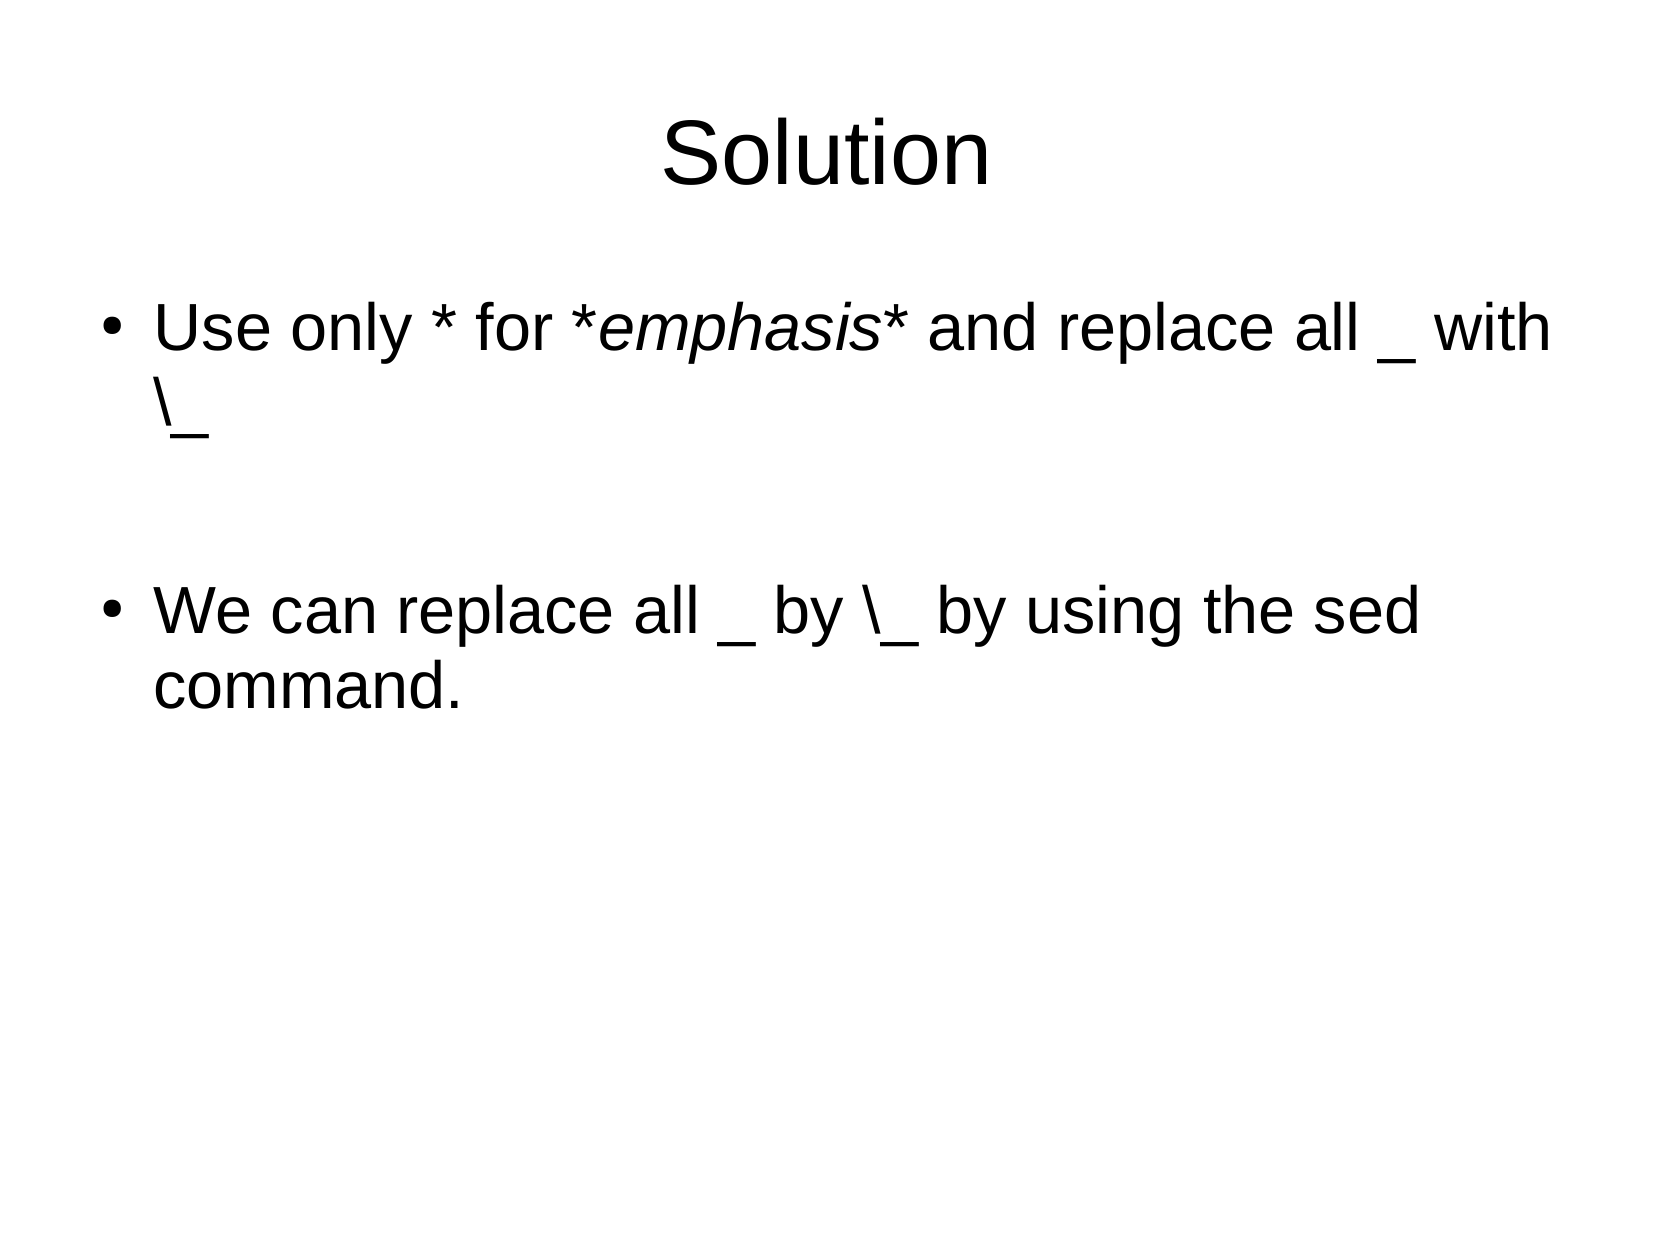

# Solution
Use only * for *emphasis* and replace all _ with \_
We can replace all _ by \_ by using the sed command.